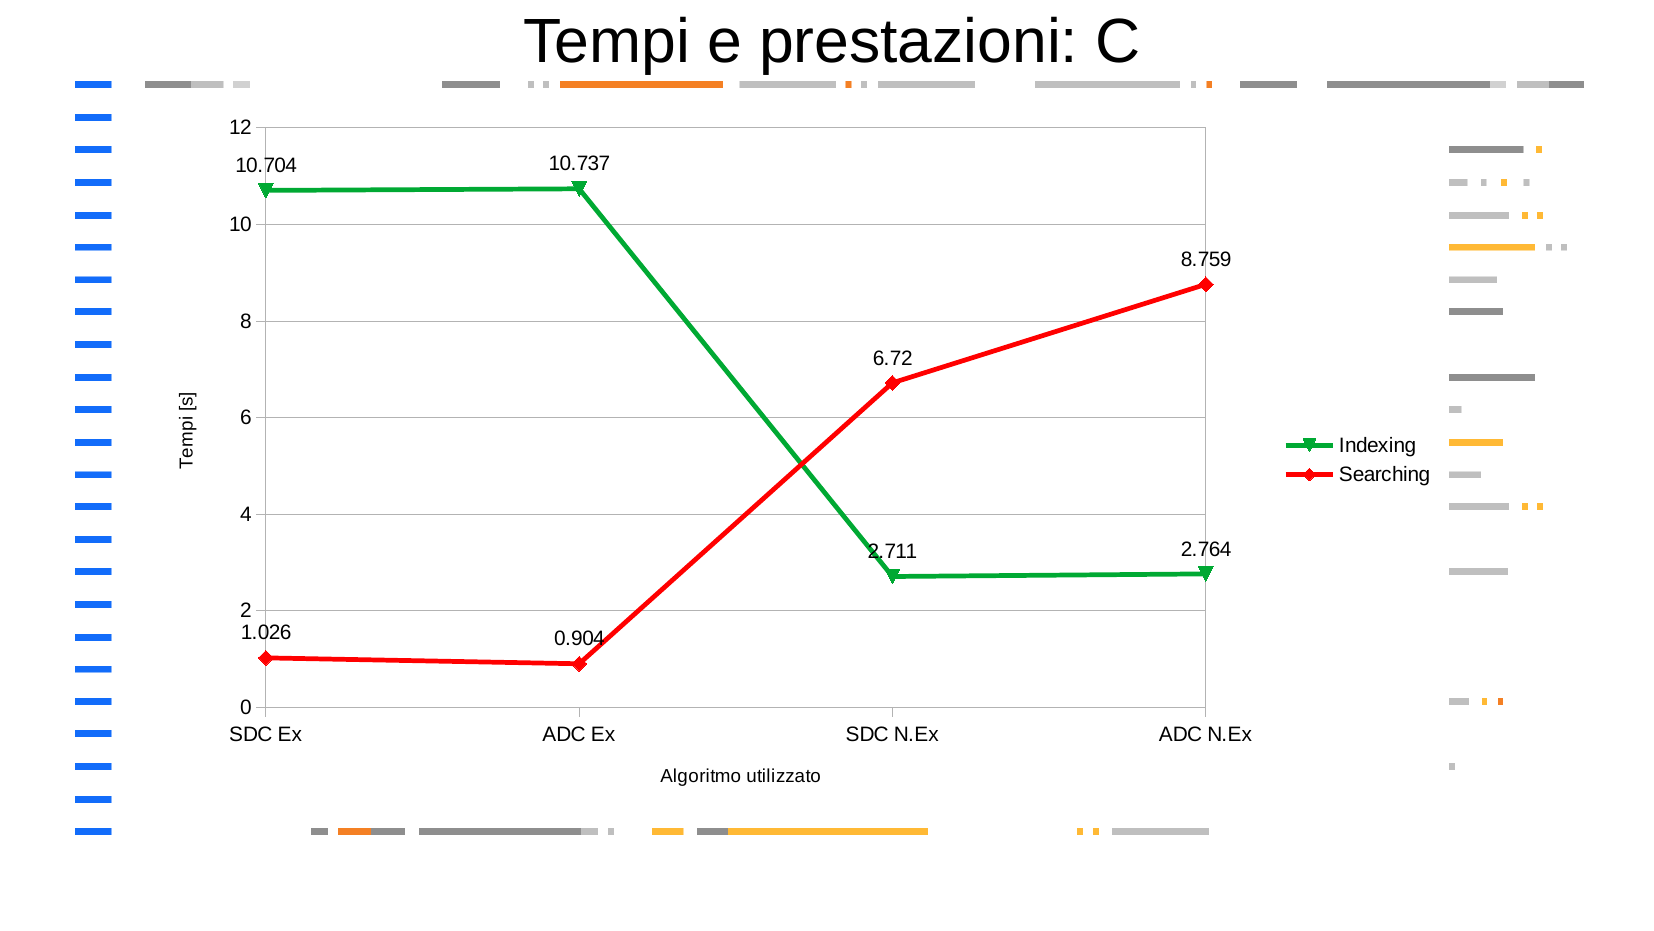

# Tempi e prestazioni: C
### Chart
| Category | Indexing | Searching |
|---|---|---|
| SDC Ex | 10.704 | 1.026 |
| ADC Ex | 10.737 | 0.904 |
| SDC N.Ex | 2.711 | 6.72 |
| ADC N.Ex | 2.764 | 8.759 |